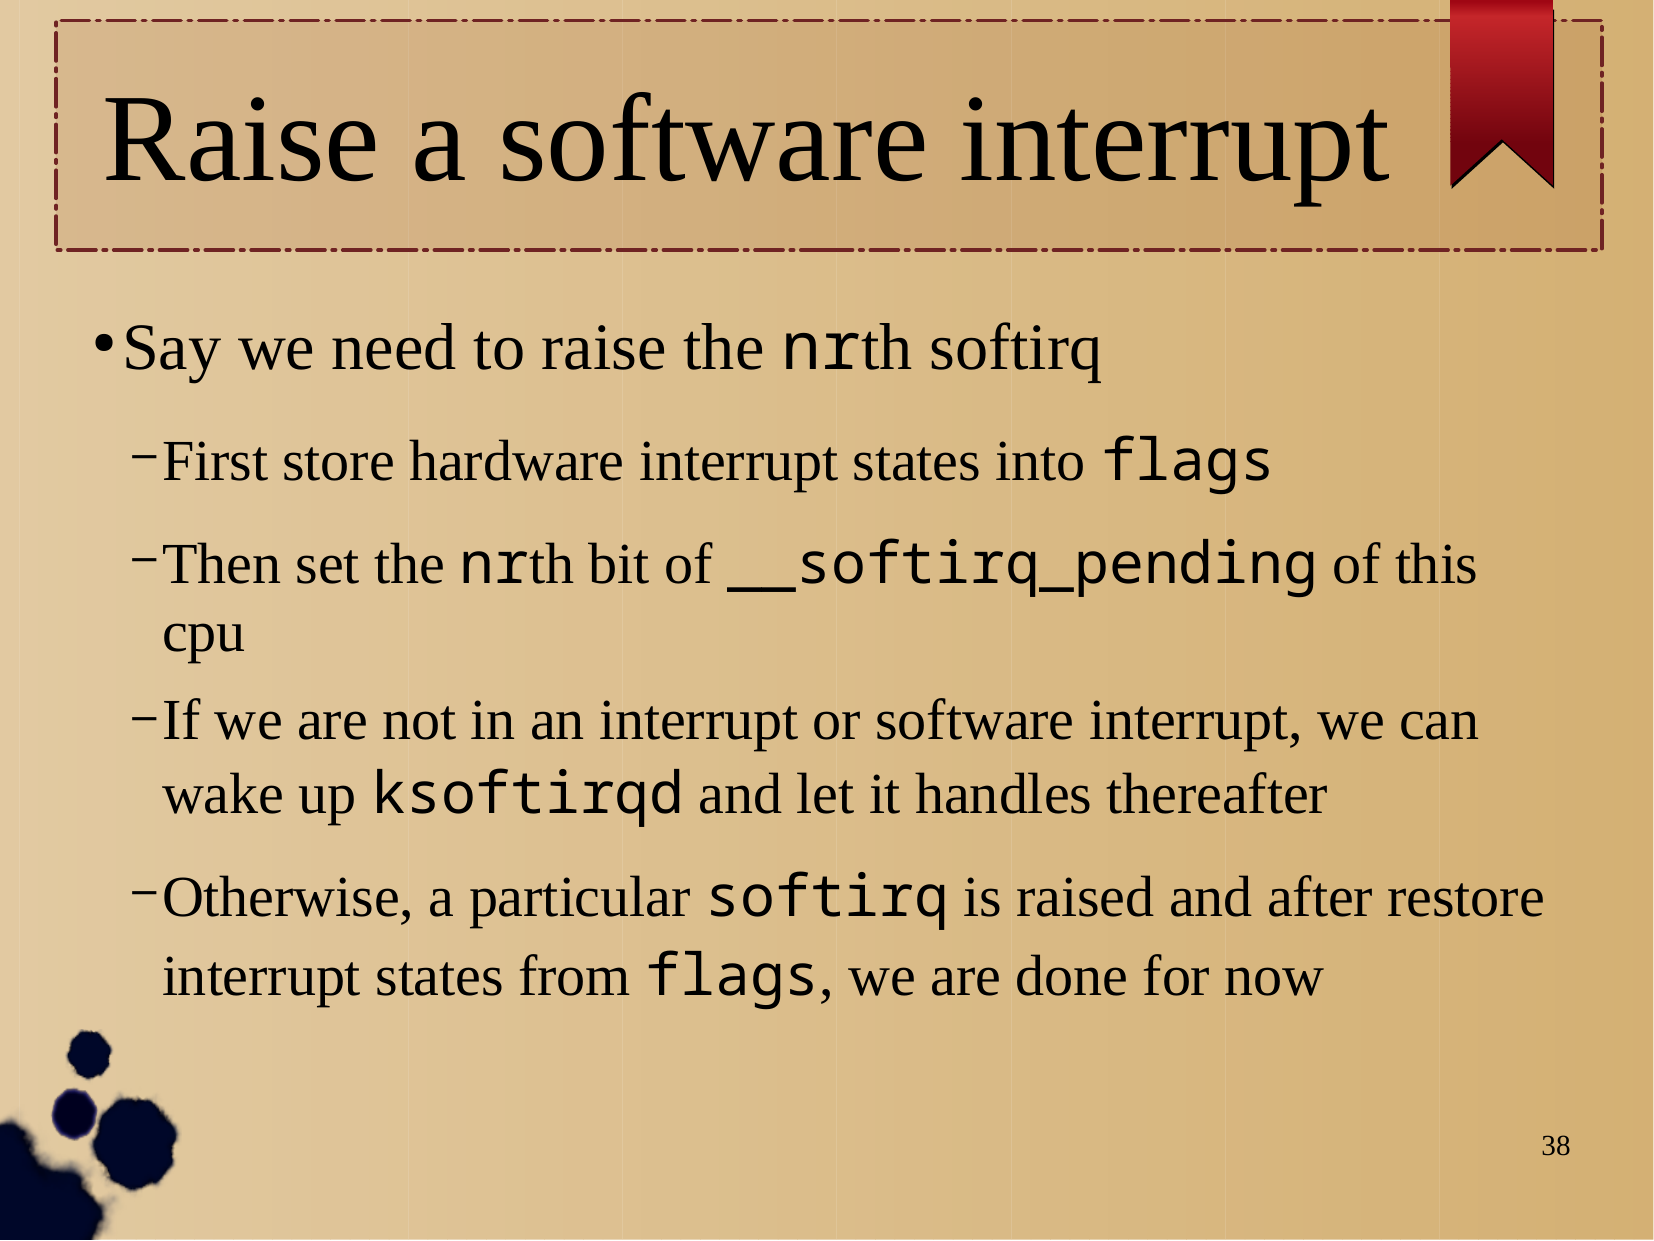

# Raise a software interrupt
Say we need to raise the nrth softirq
First store hardware interrupt states into flags
Then set the nrth bit of __softirq_pending of this cpu
If we are not in an interrupt or software interrupt, we can wake up ksoftirqd and let it handles thereafter
Otherwise, a particular softirq is raised and after restore interrupt states from flags, we are done for now
38